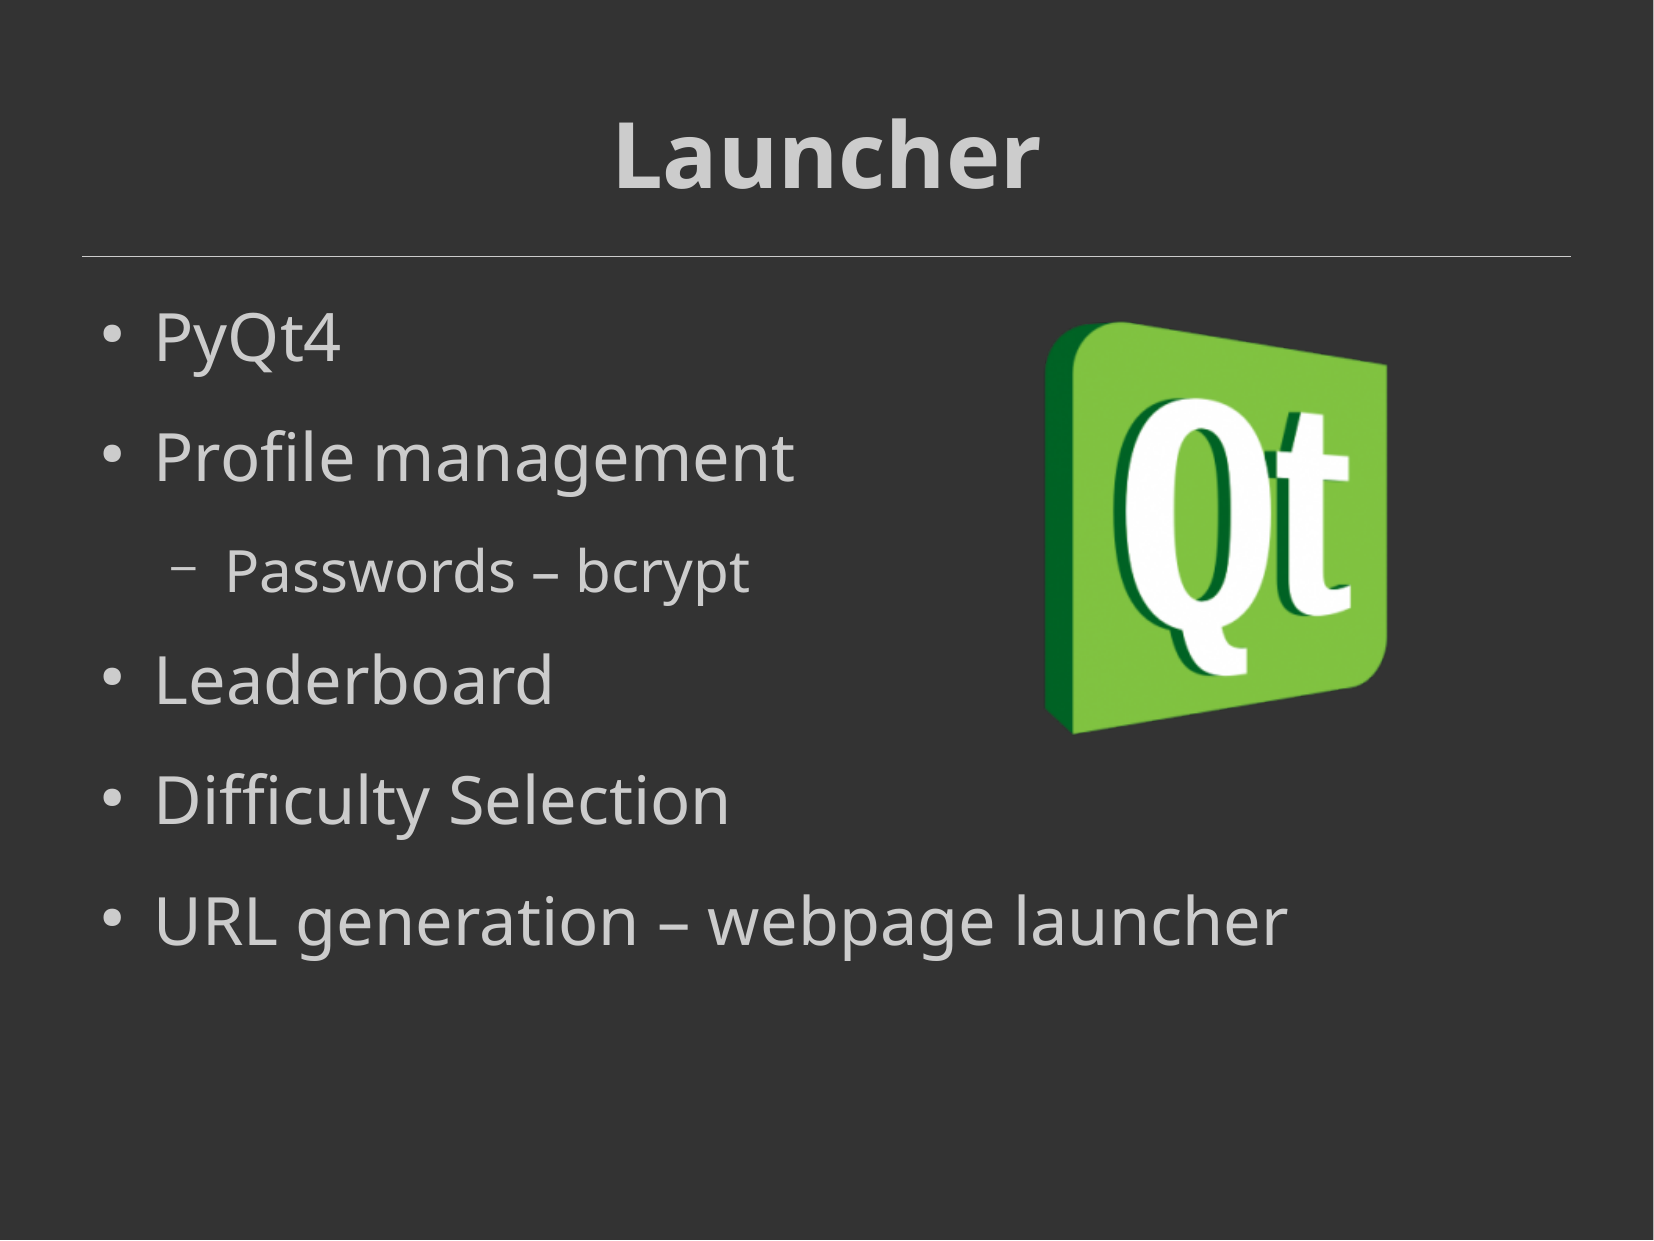

# Launcher
PyQt4
Profile management
Passwords – bcrypt
Leaderboard
Difficulty Selection
URL generation – webpage launcher